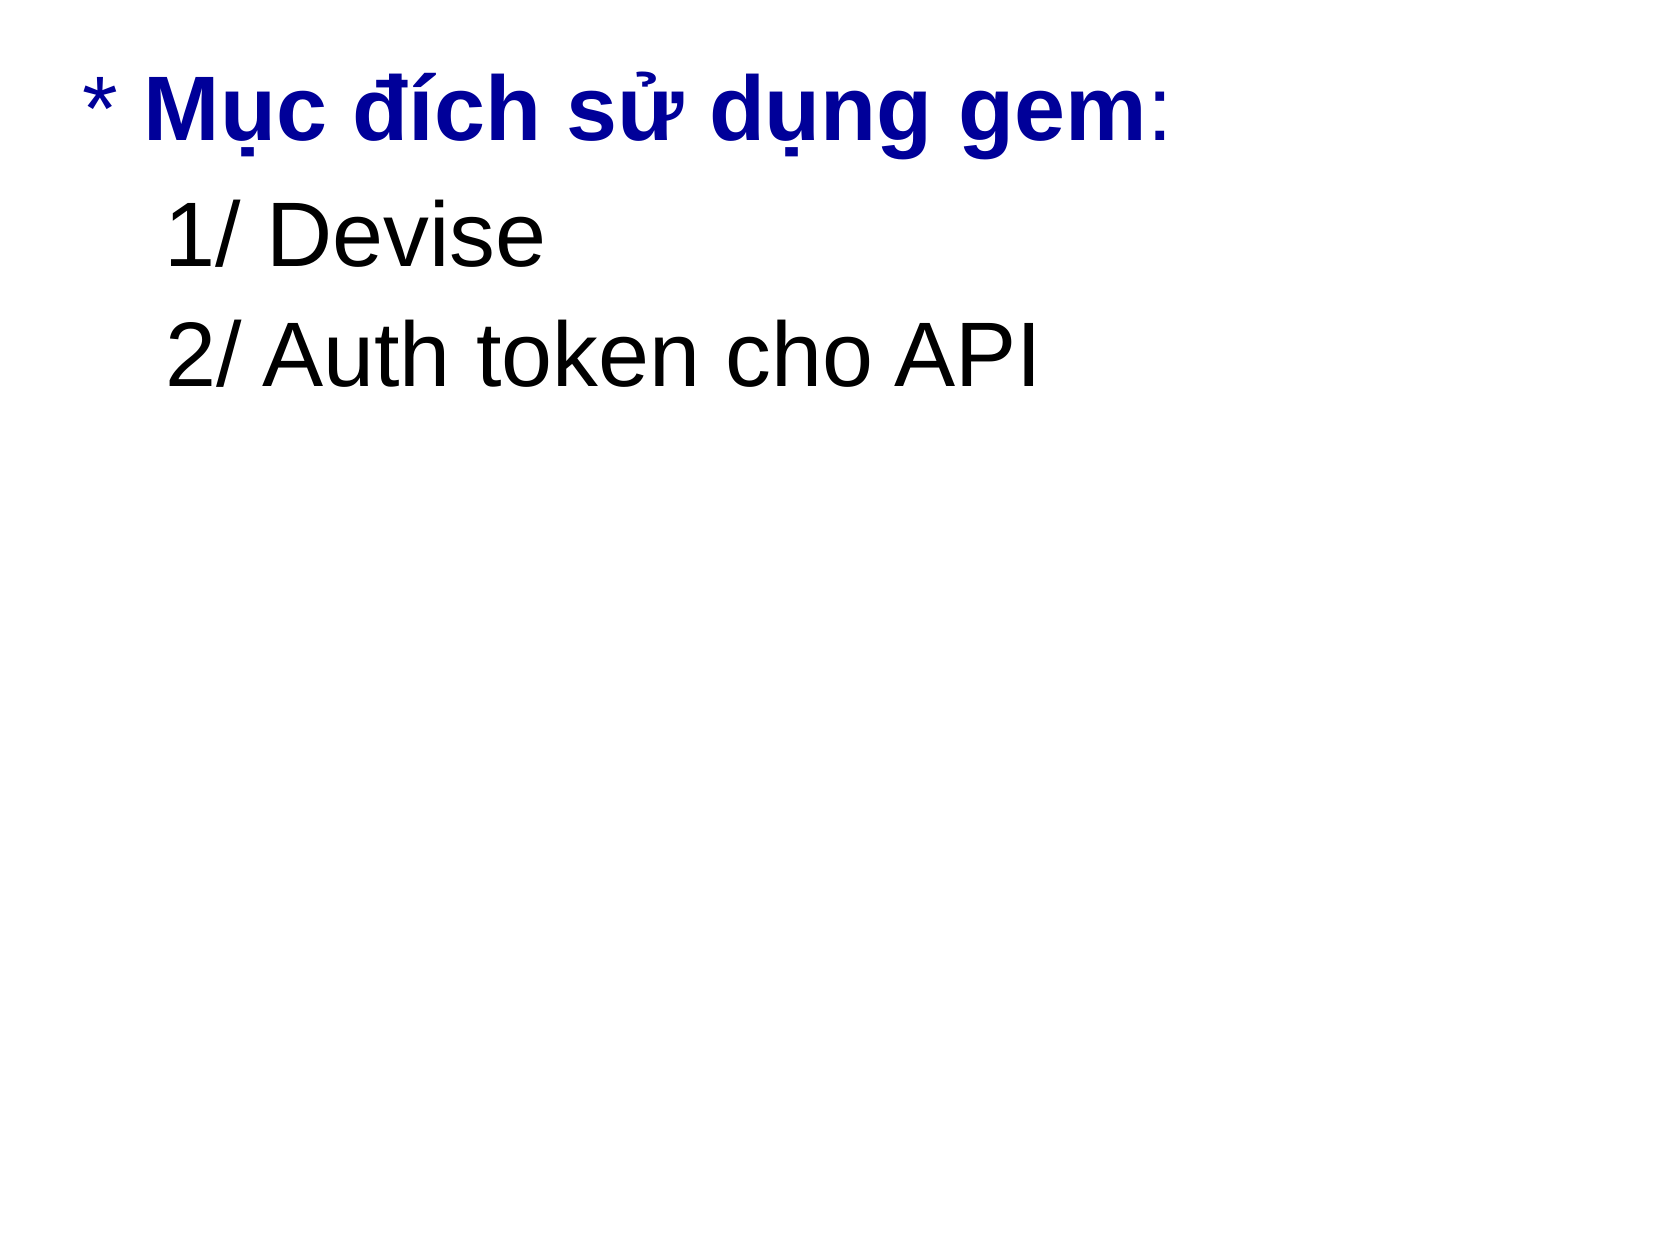

# * Mục đích sử dụng gem:
1/ Devise
2/ Auth token cho API